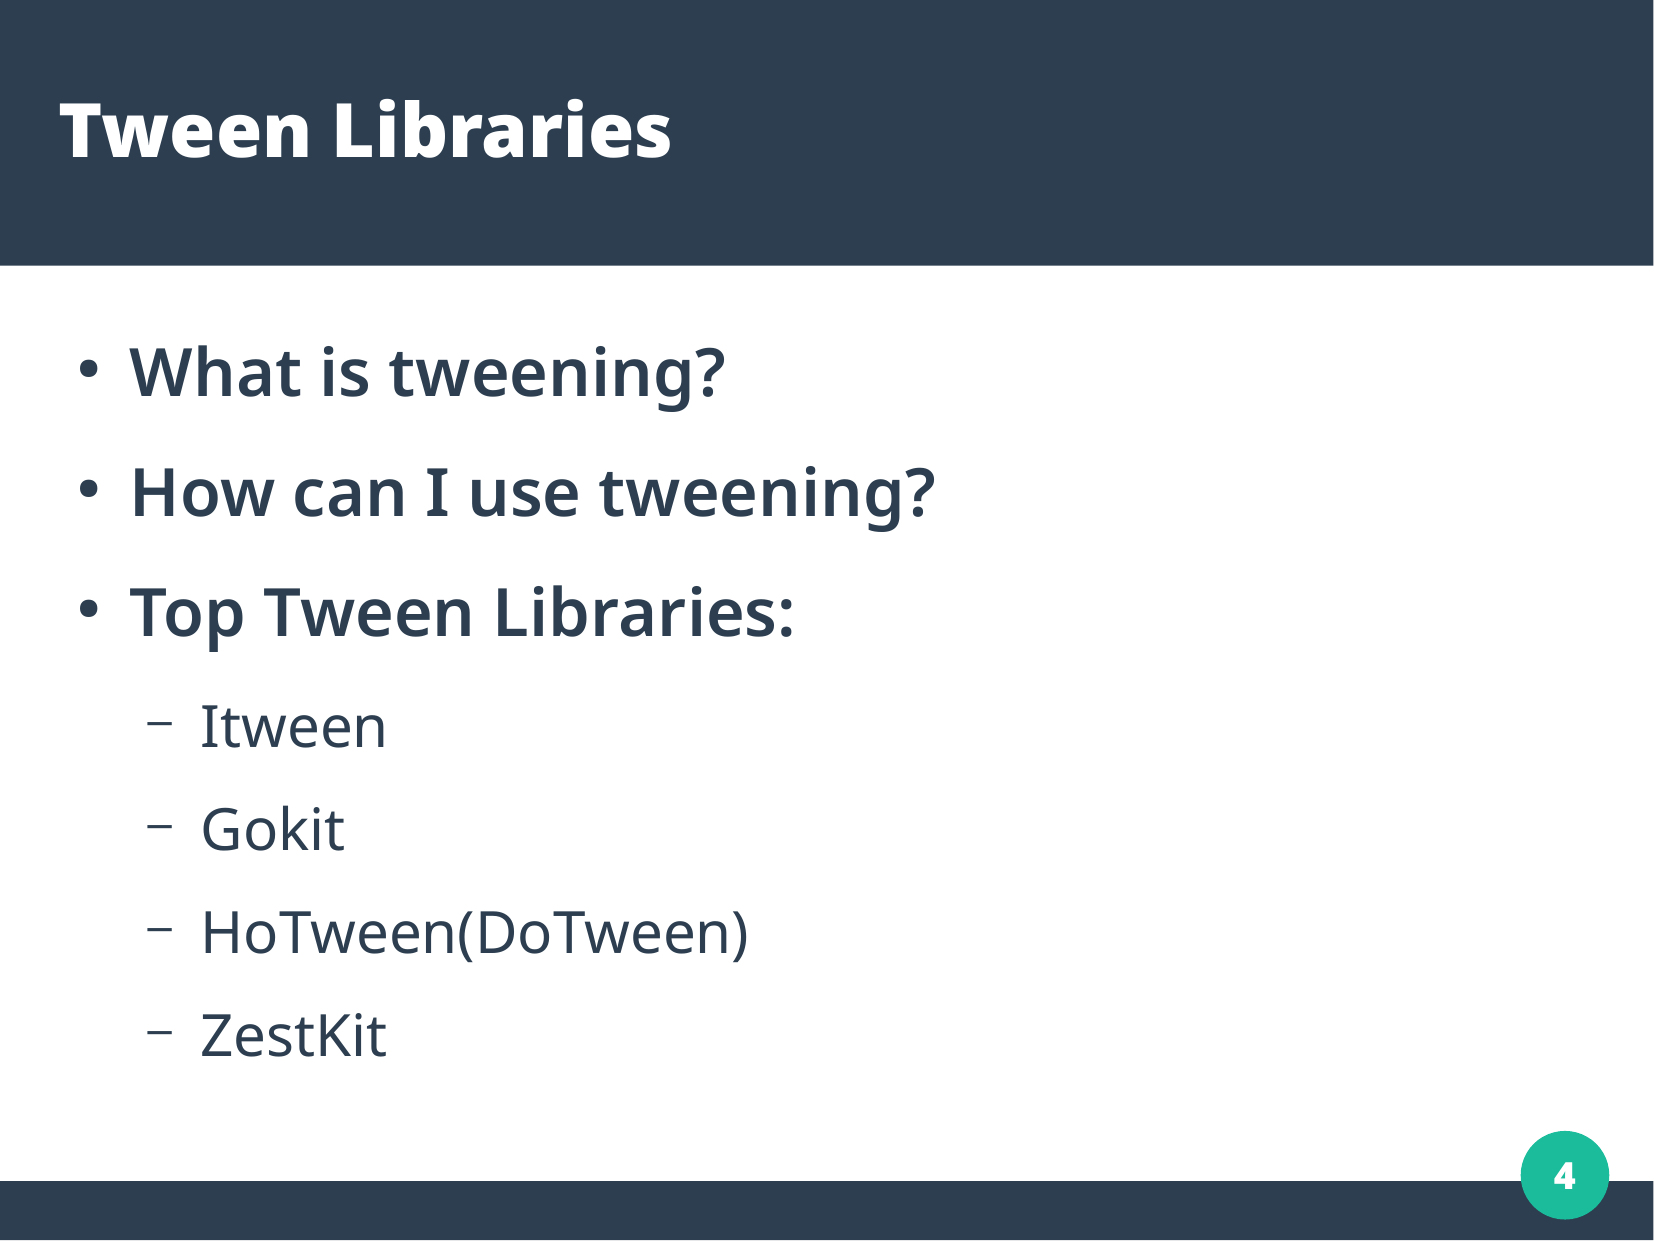

# Tween Libraries
What is tweening?
How can I use tweening?
Top Tween Libraries:
Itween
Gokit
HoTween(DoTween)
ZestKit
4